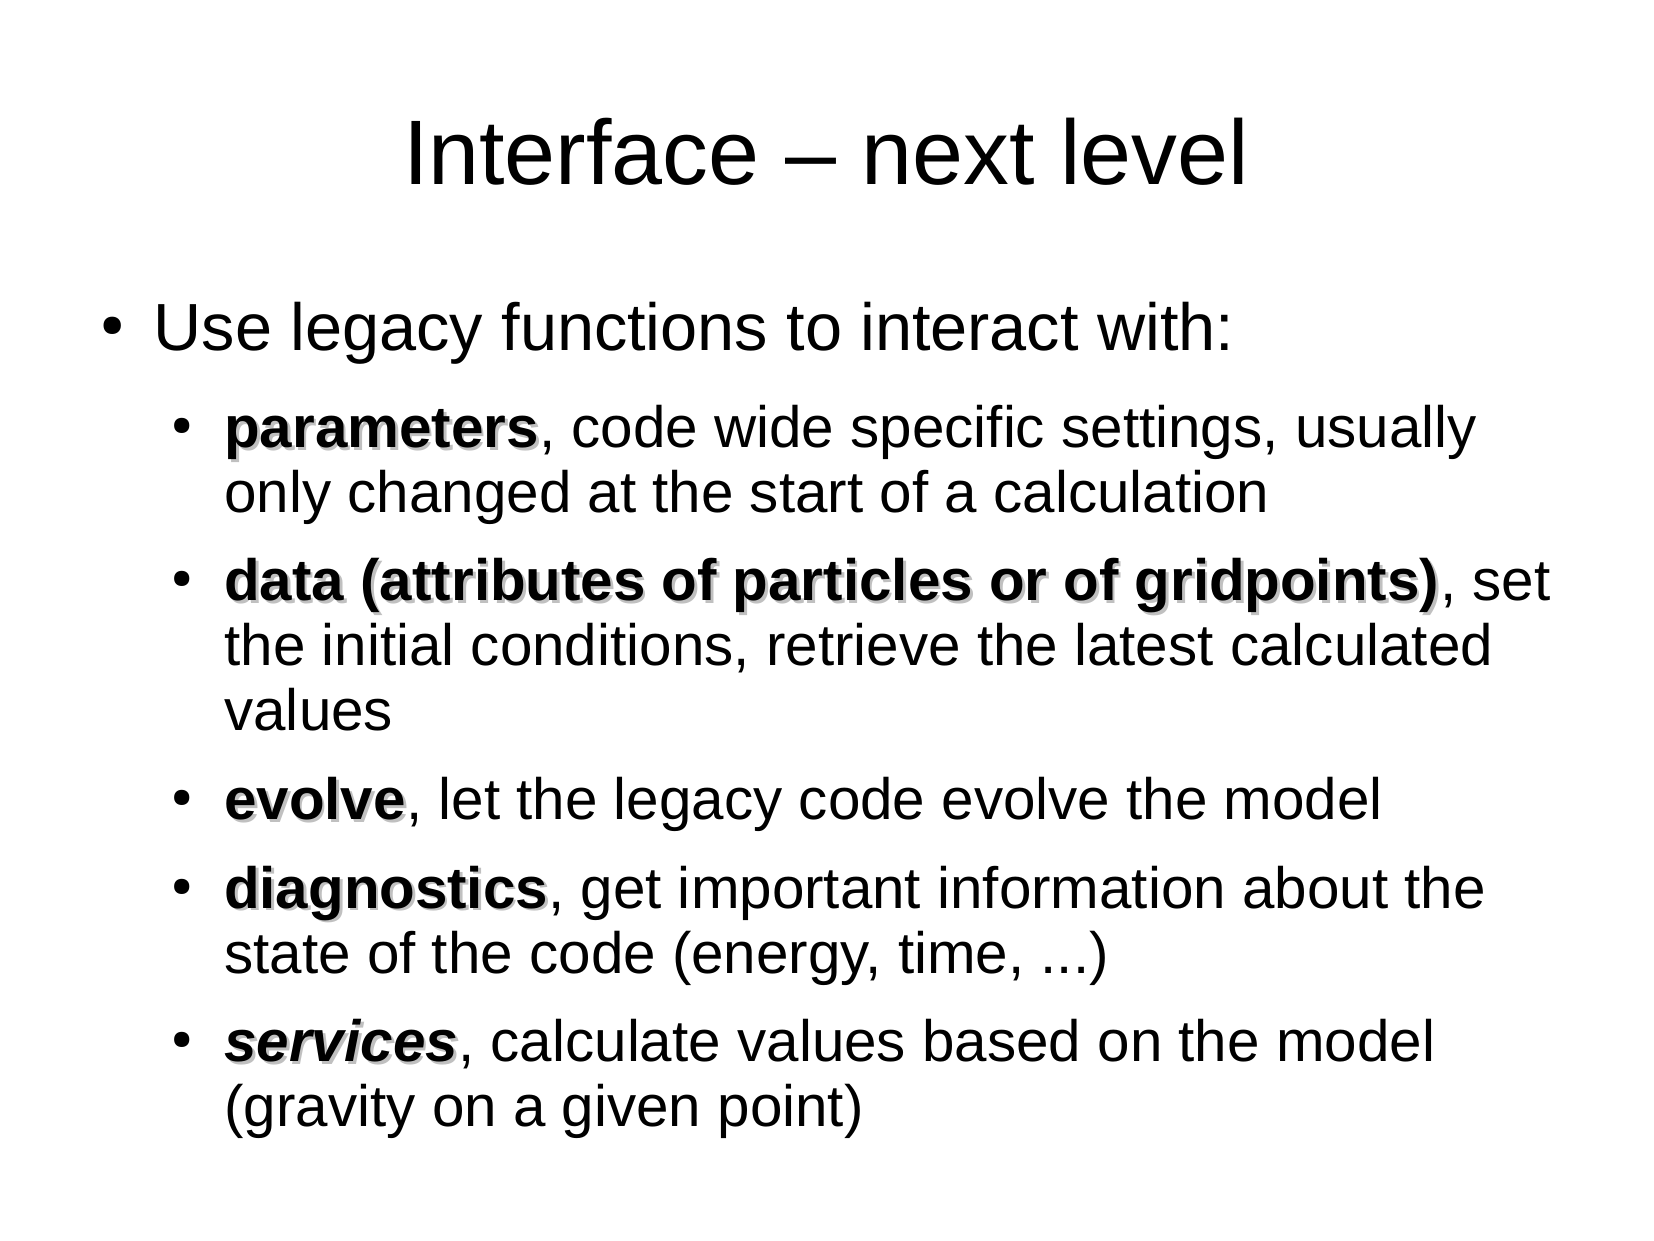

# Interface – next level
Use legacy functions to interact with:
parameters, code wide specific settings, usually only changed at the start of a calculation
data (attributes of particles or of gridpoints), set the initial conditions, retrieve the latest calculated values
evolve, let the legacy code evolve the model
diagnostics, get important information about the state of the code (energy, time, ...)
services, calculate values based on the model (gravity on a given point)